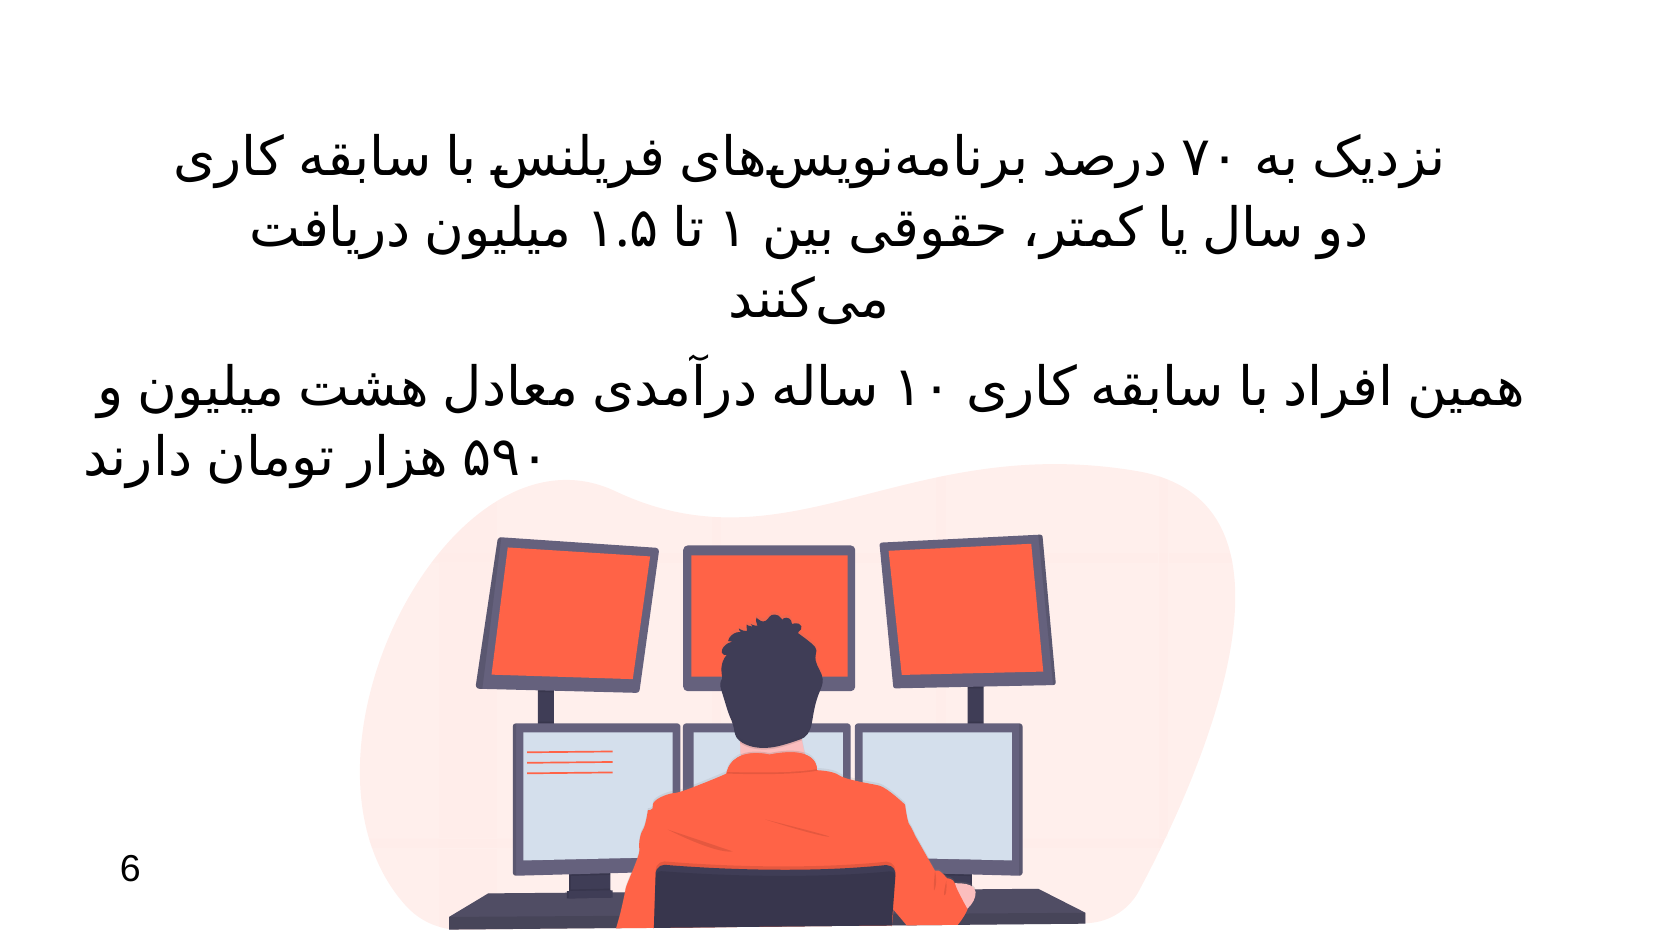

نزدیک به ۷۰ درصد برنامه‌نویس‌های فریلنس با سابقه کاری دو سال یا کمتر، حقوقی بین ۱ تا ۱.۵ میلیون دریافت می‌کنند
 همین افراد با سابقه کاری ۱۰ ساله درآمدی معادل هشت میلیون و ۵۹۰ هزار تومان دارند
6